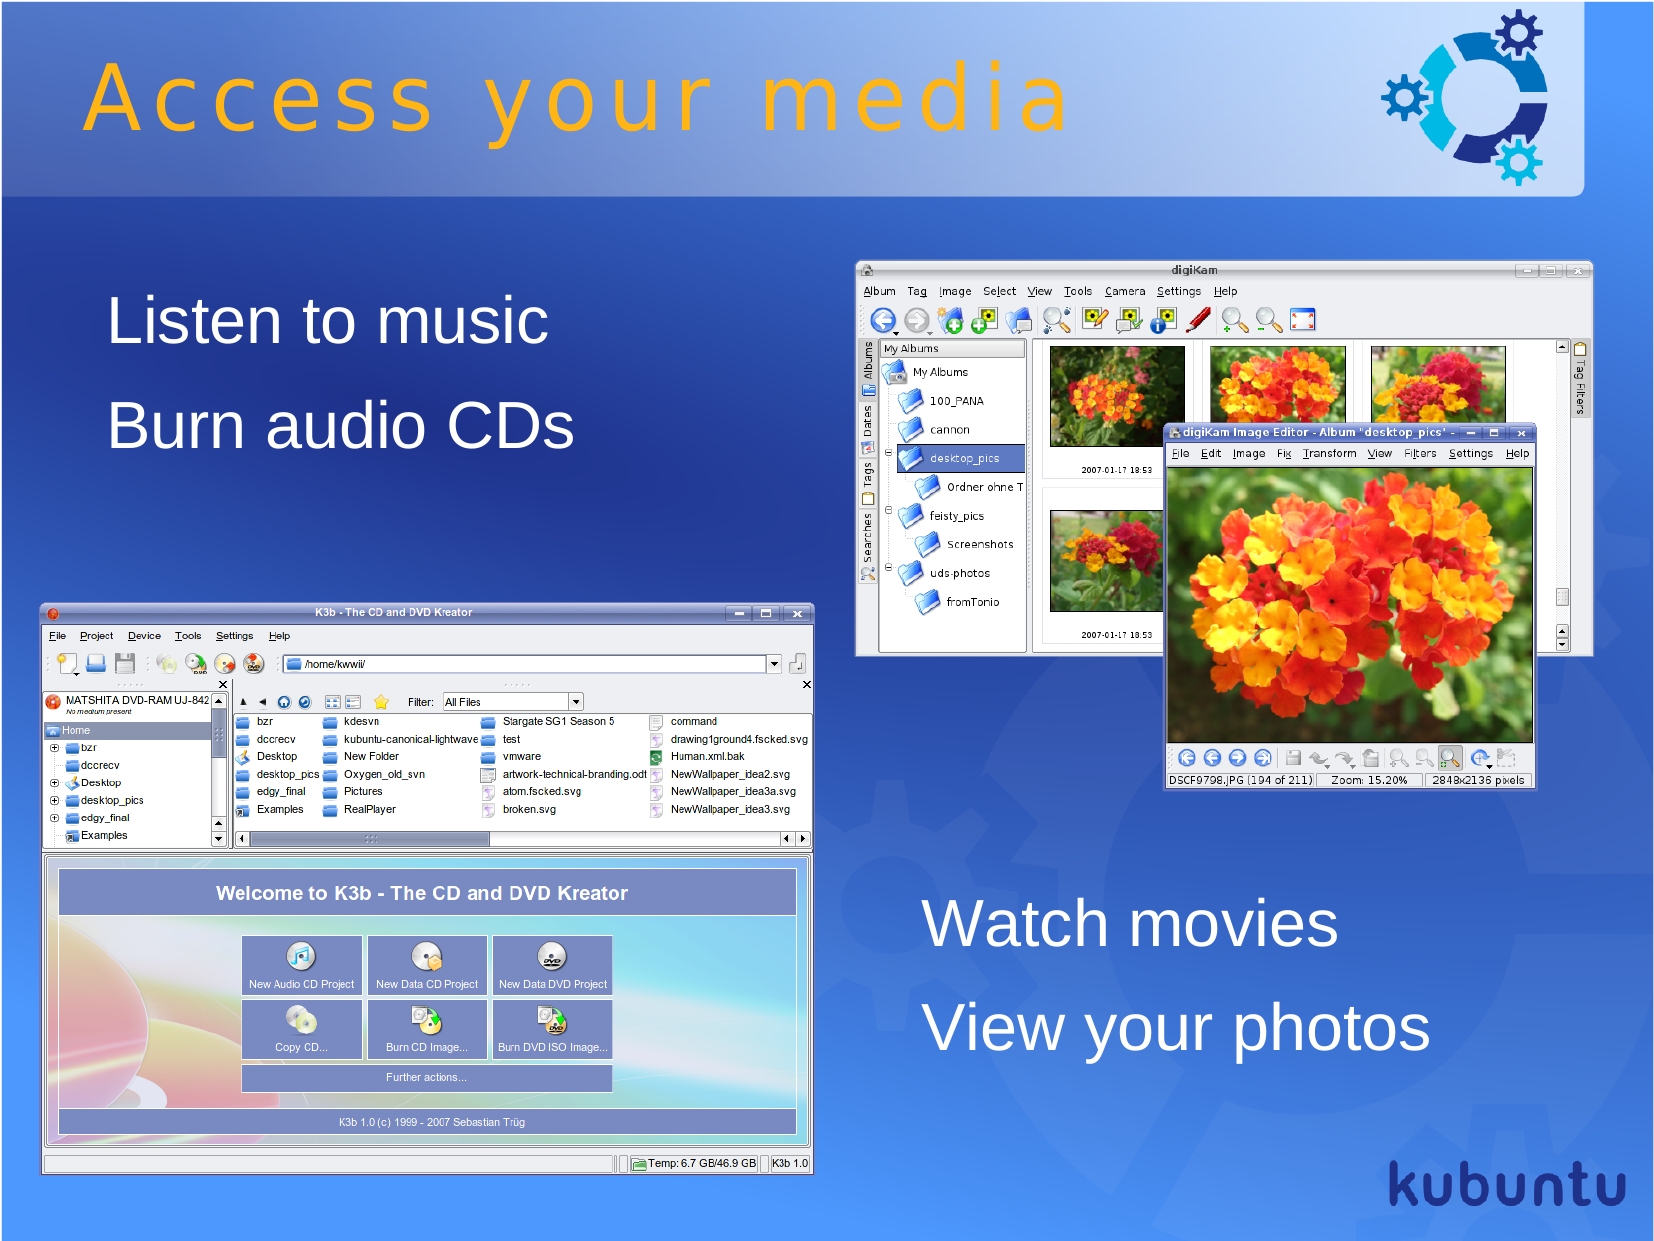

# Access your media
Listen to music
Burn audio CDs
Watch movies
View your photos